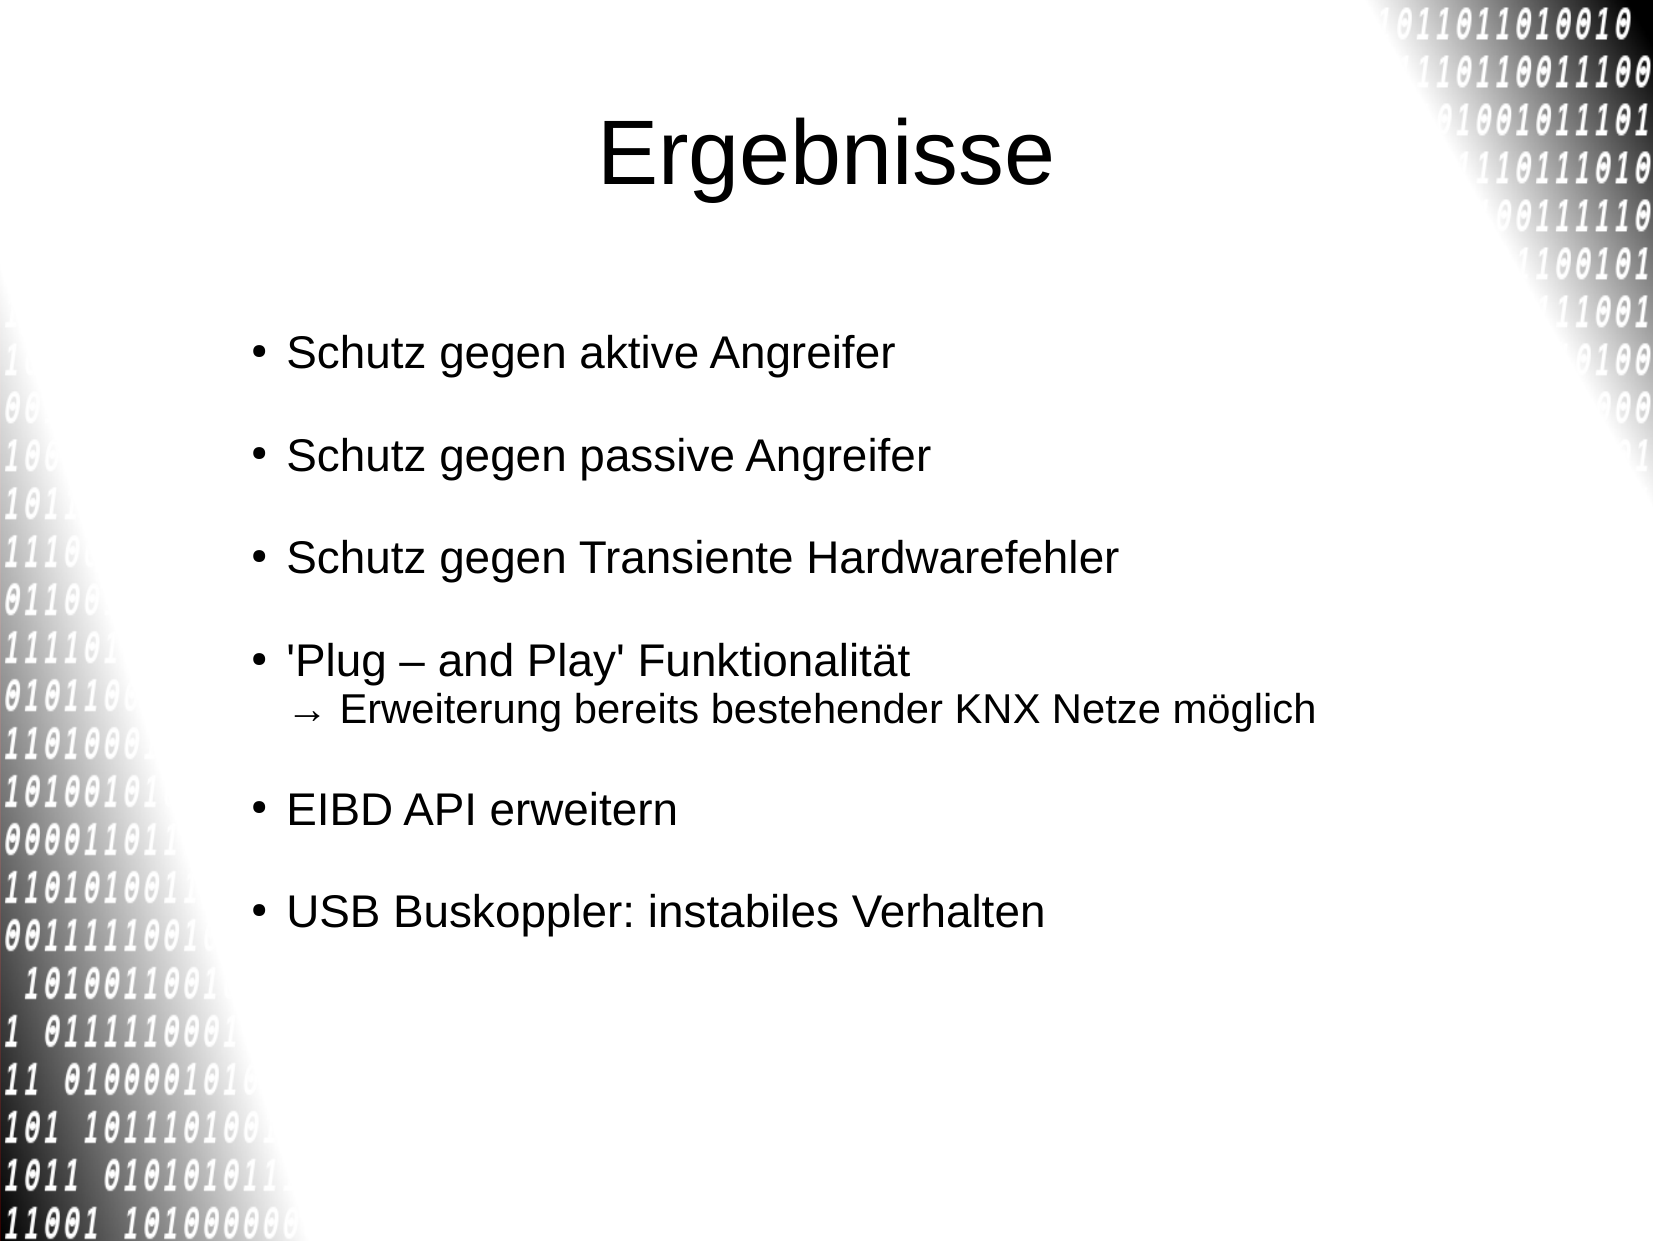

# Ergebnisse
Schutz gegen aktive Angreifer
Schutz gegen passive Angreifer
Schutz gegen Transiente Hardwarefehler
'Plug – and Play' Funktionalität
→ Erweiterung bereits bestehender KNX Netze möglich
EIBD API erweitern
USB Buskoppler: instabiles Verhalten